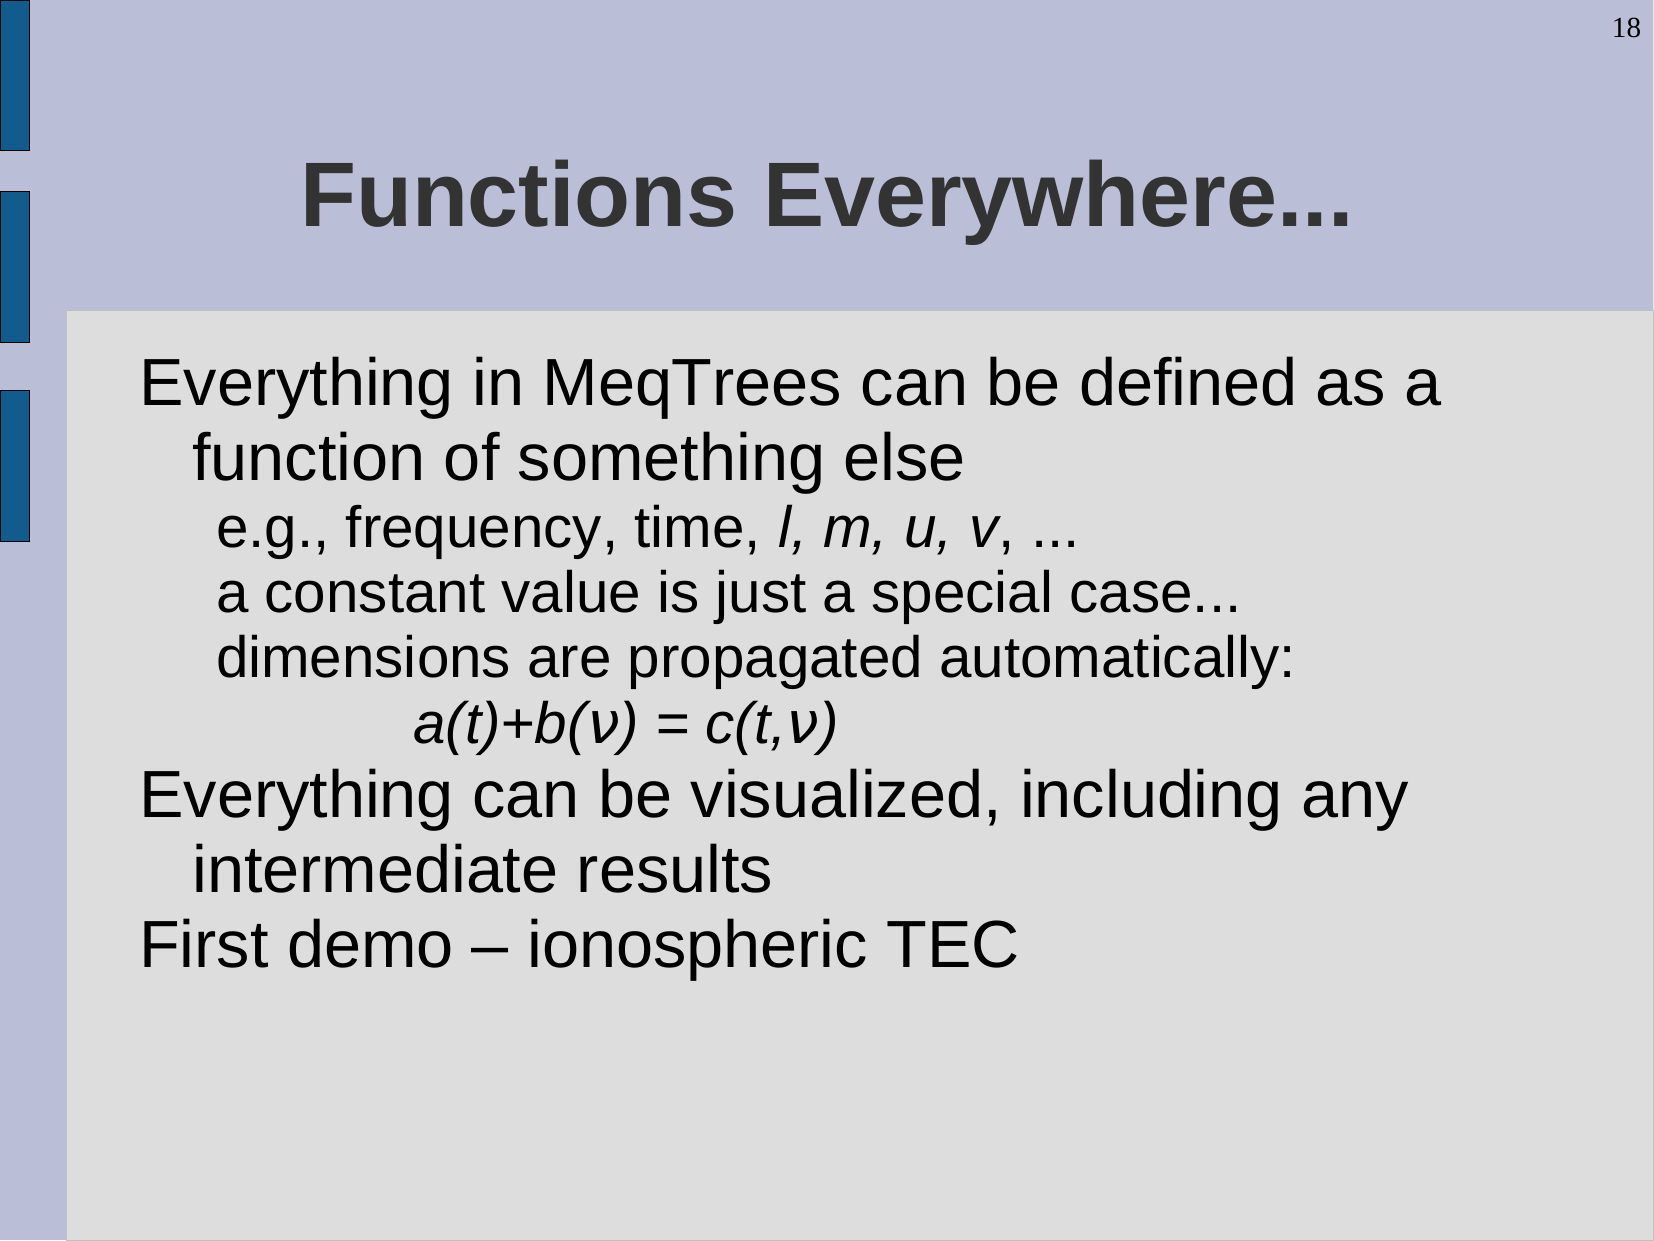

18
# Functions Everywhere...
Everything in MeqTrees can be defined as a function of something else
e.g., frequency, time, l, m, u, v, ...
a constant value is just a special case...
dimensions are propagated automatically: 				a(t)+b(ν) = c(t,ν)
Everything can be visualized, including any intermediate results
First demo – ionospheric TEC